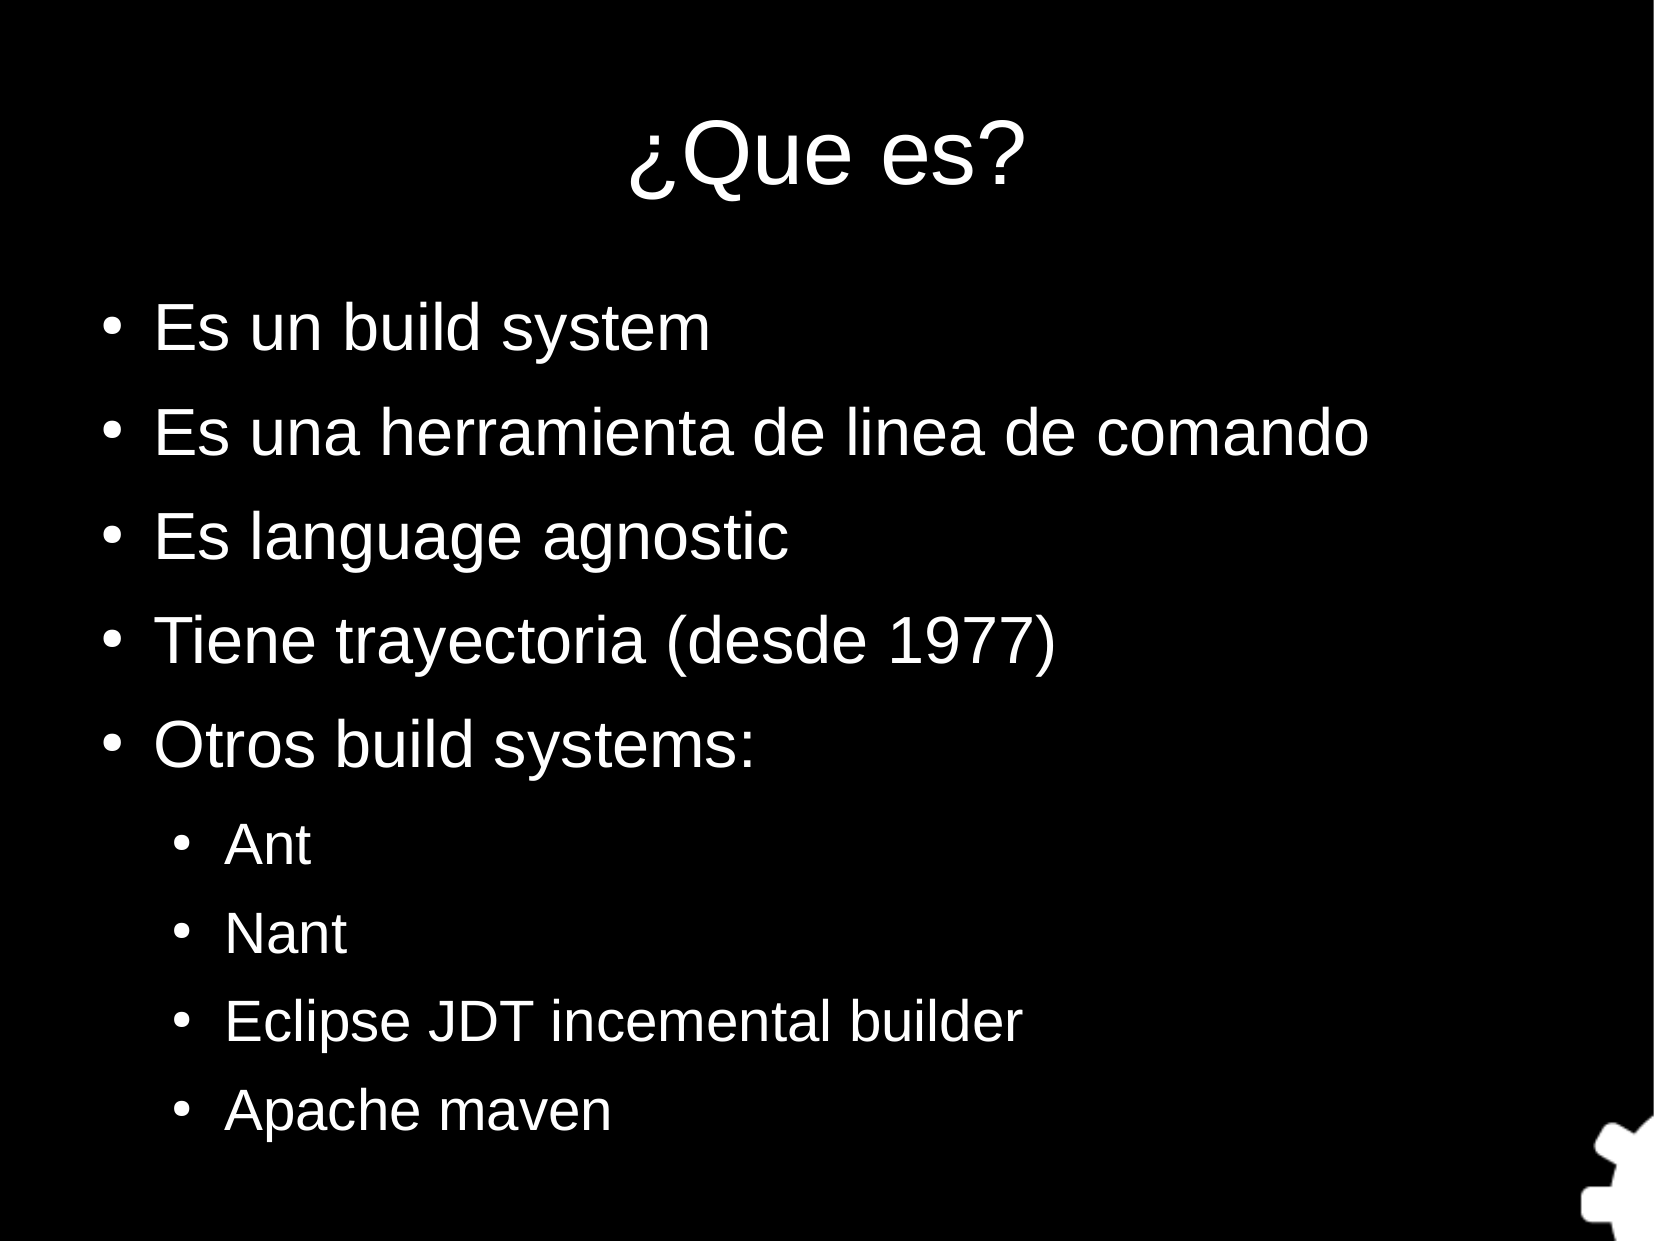

# ¿Que es?
Es un build system
Es una herramienta de linea de comando
Es language agnostic
Tiene trayectoria (desde 1977)
Otros build systems:
Ant
Nant
Eclipse JDT incemental builder
Apache maven